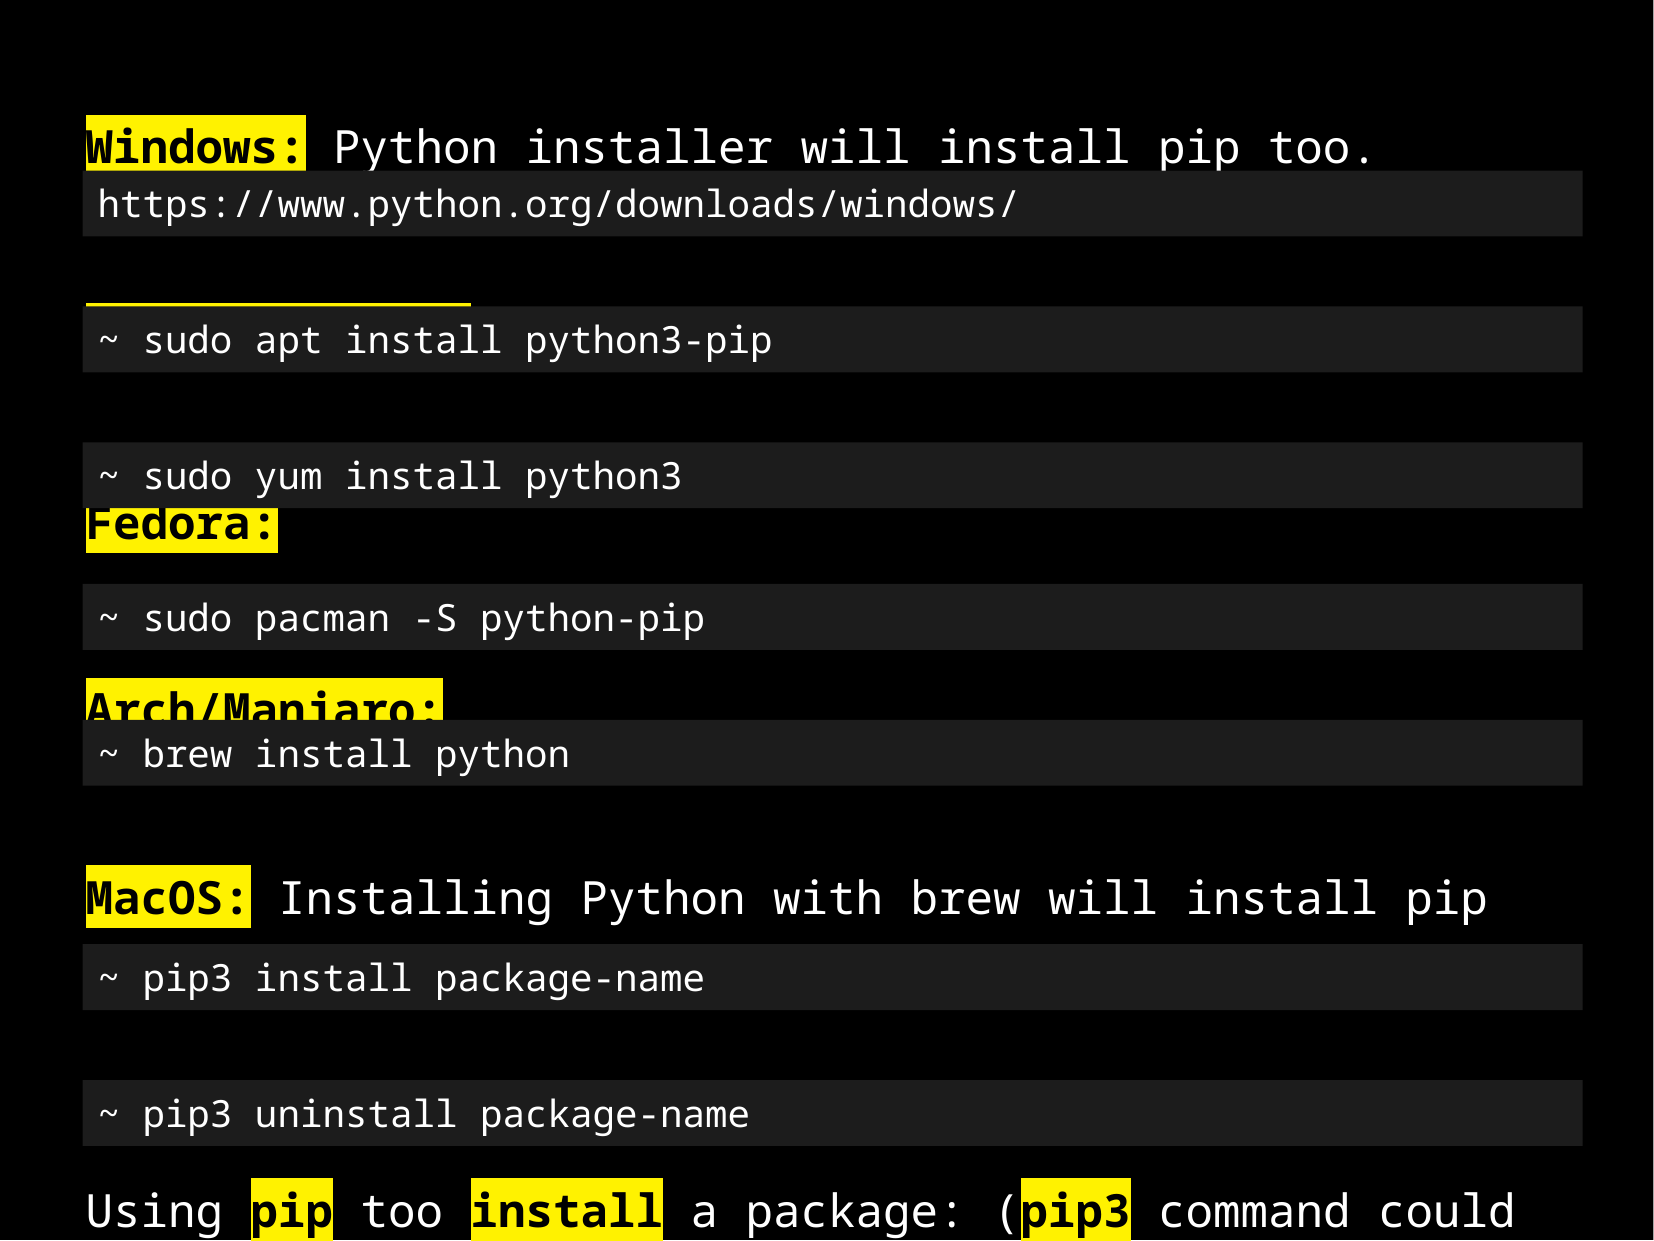

Windows: Python installer will install pip too.
Ubuntu/Debian:
Fedora:
Arch/Manjaro:
MacOS: Installing Python with brew will install pip too.
Using pip too install a package: (pip3 command could be pip in some OSes like Windows, in Ubuntu it is pip3)
uninstalling a package:
https://www.python.org/downloads/windows/
~ sudo apt install python3-pip
~ sudo yum install python3
~ sudo pacman -S python-pip
~ brew install python
~ pip3 install package-name
~ pip3 uninstall package-name